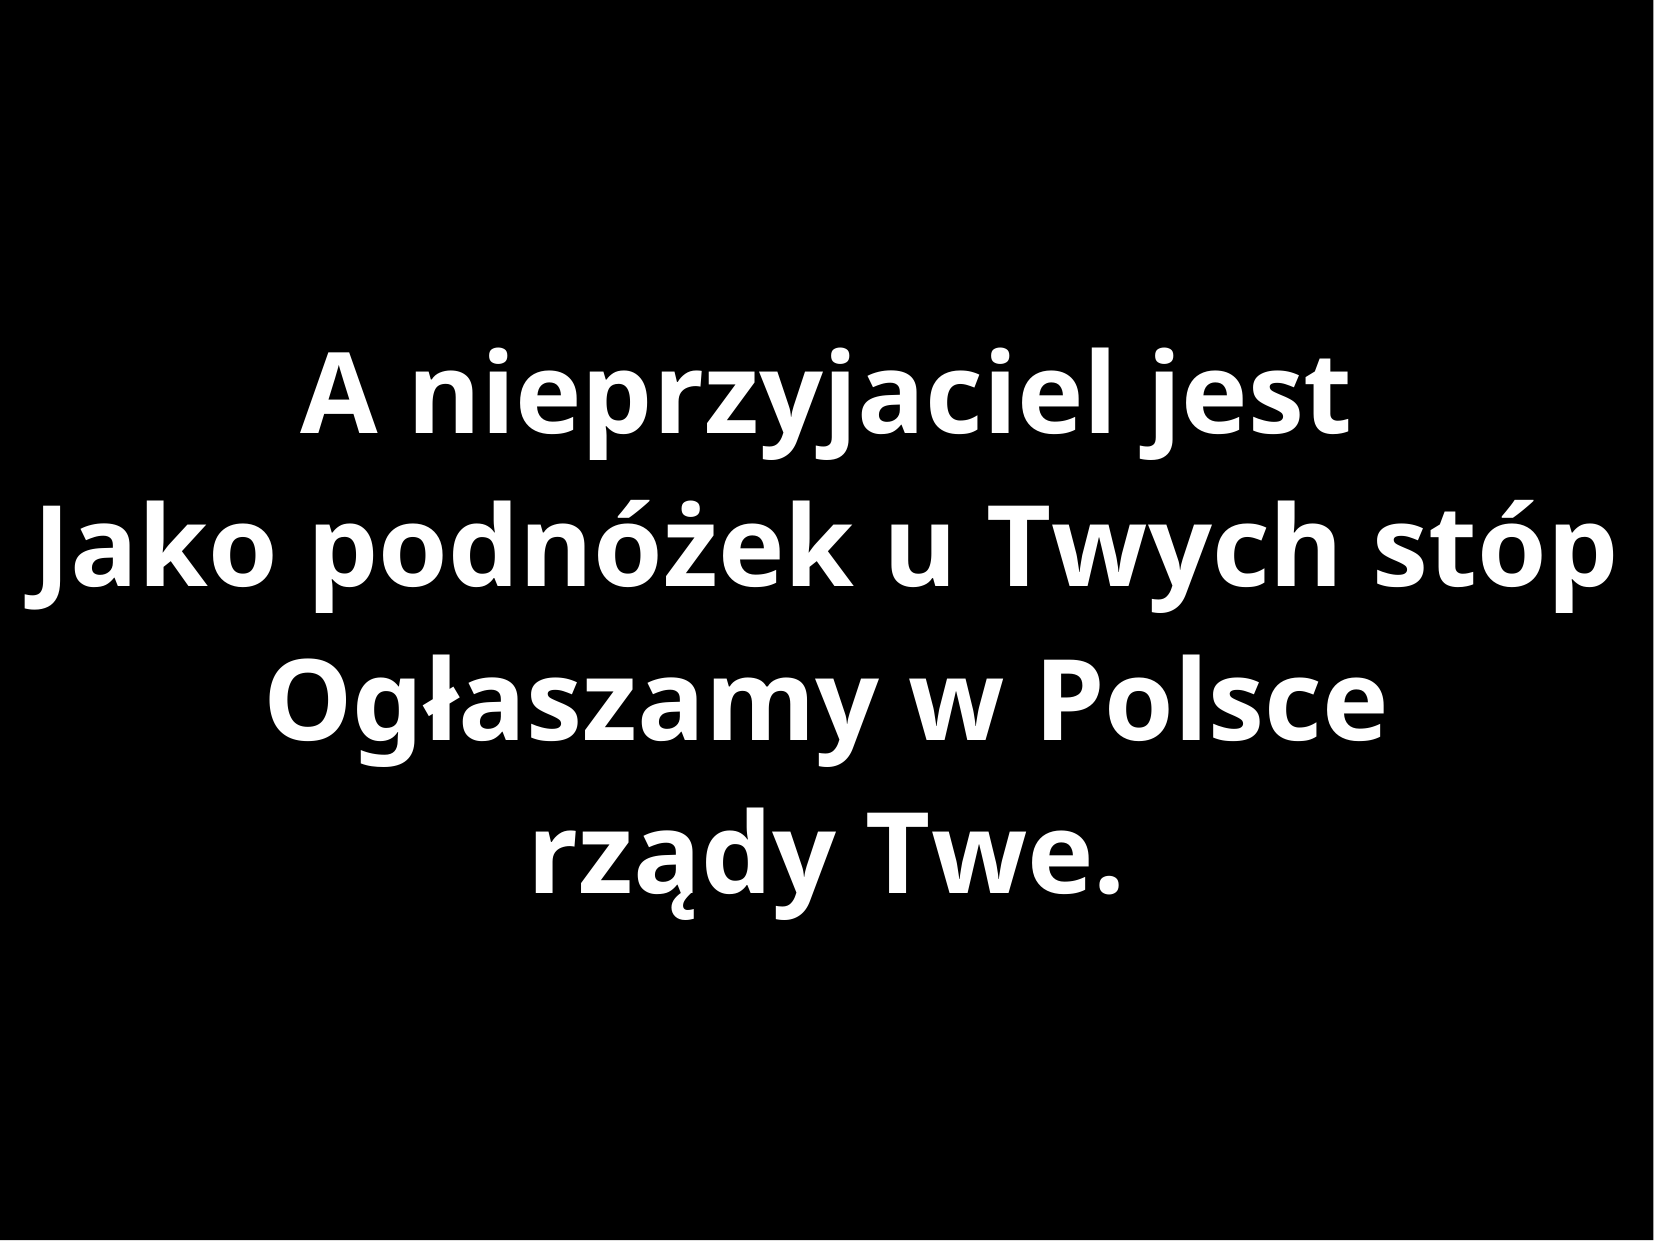

# A nieprzyjaciel jest Jako podnóżek u Twych stóp Ogłaszamy w Polsce rządy Twe.